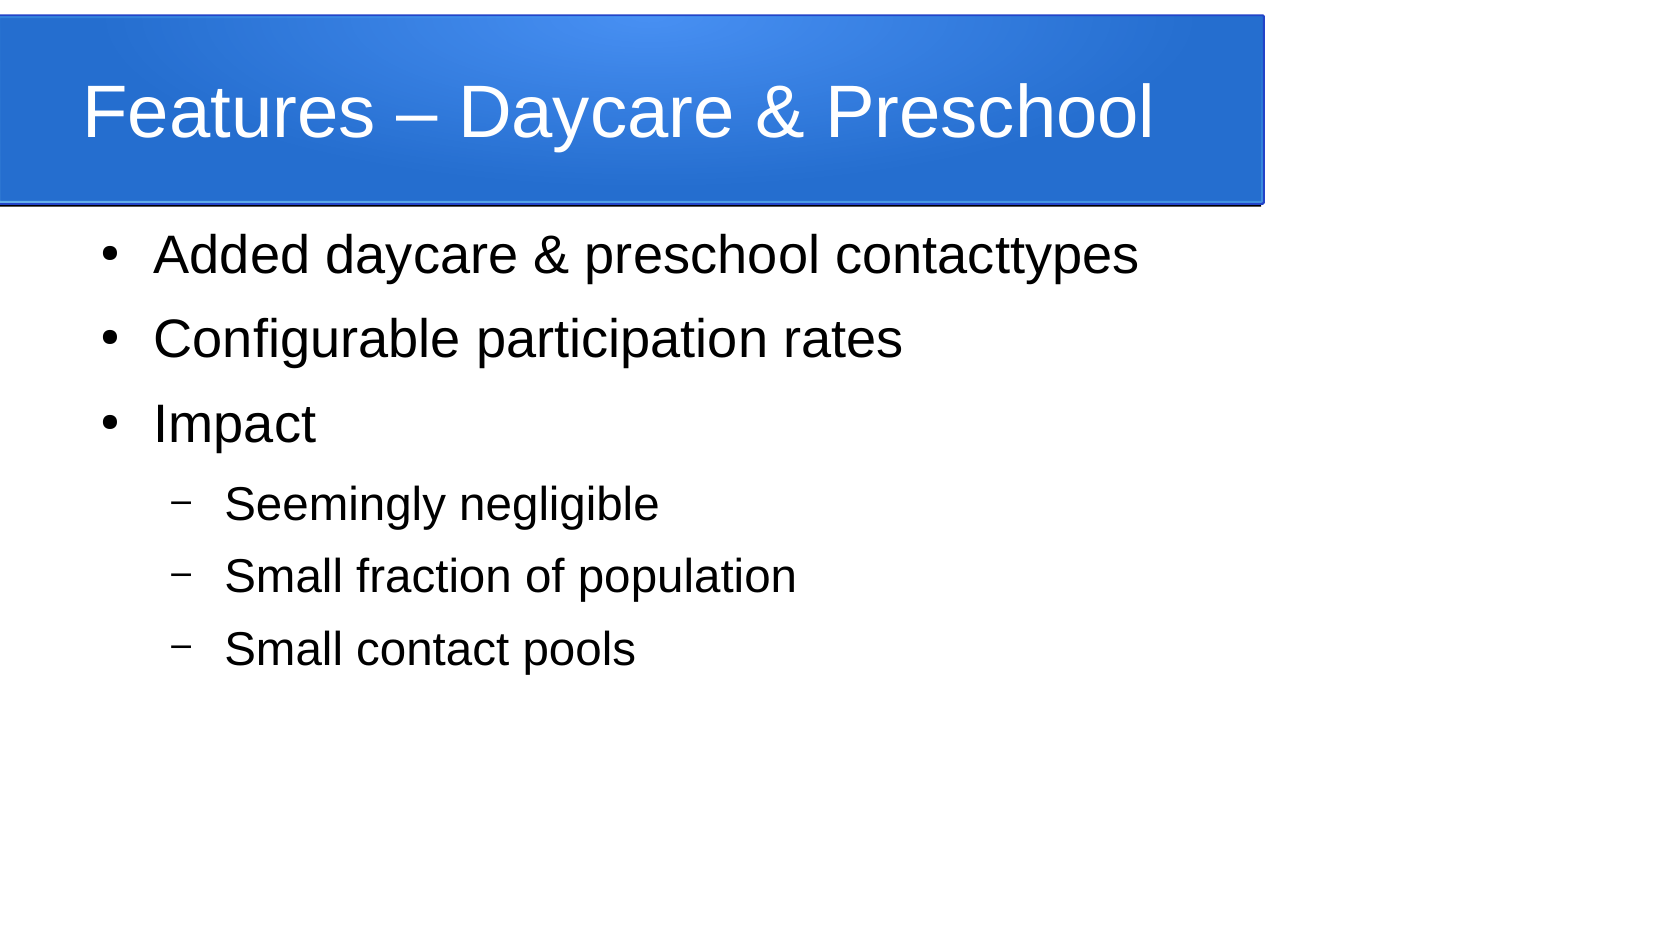

# Features – Daycare & Preschool
Added daycare & preschool contacttypes
Configurable participation rates
Impact
Seemingly negligible
Small fraction of population
Small contact pools